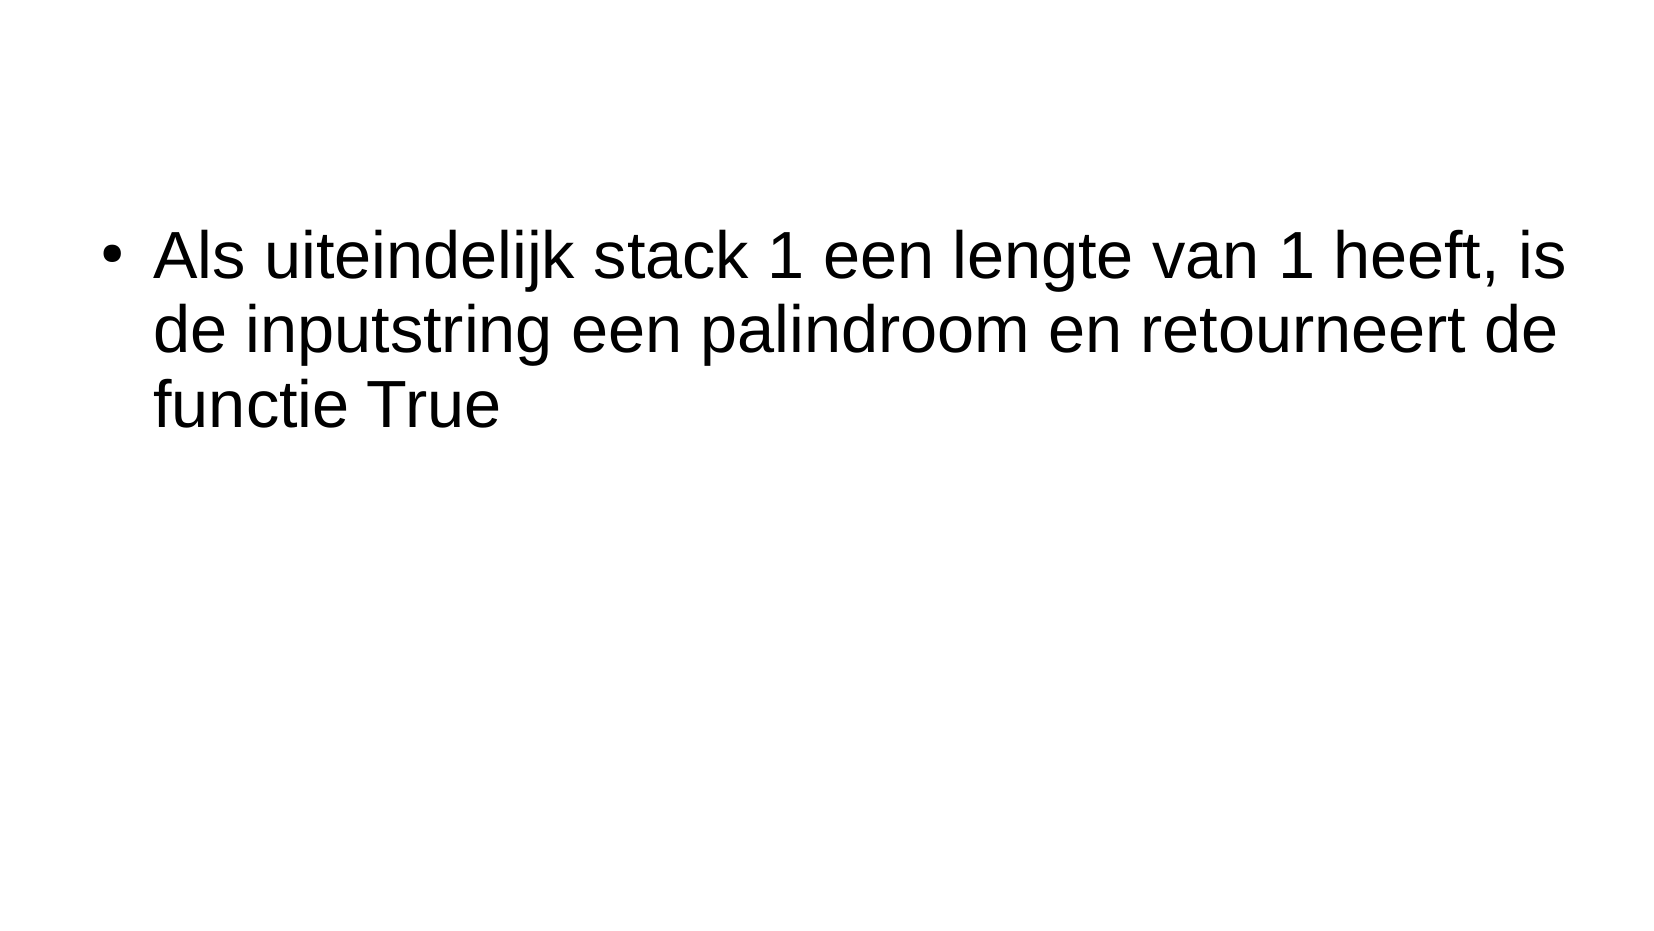

#
Als uiteindelijk stack 1 een lengte van 1 heeft, is de inputstring een palindroom en retourneert de functie True